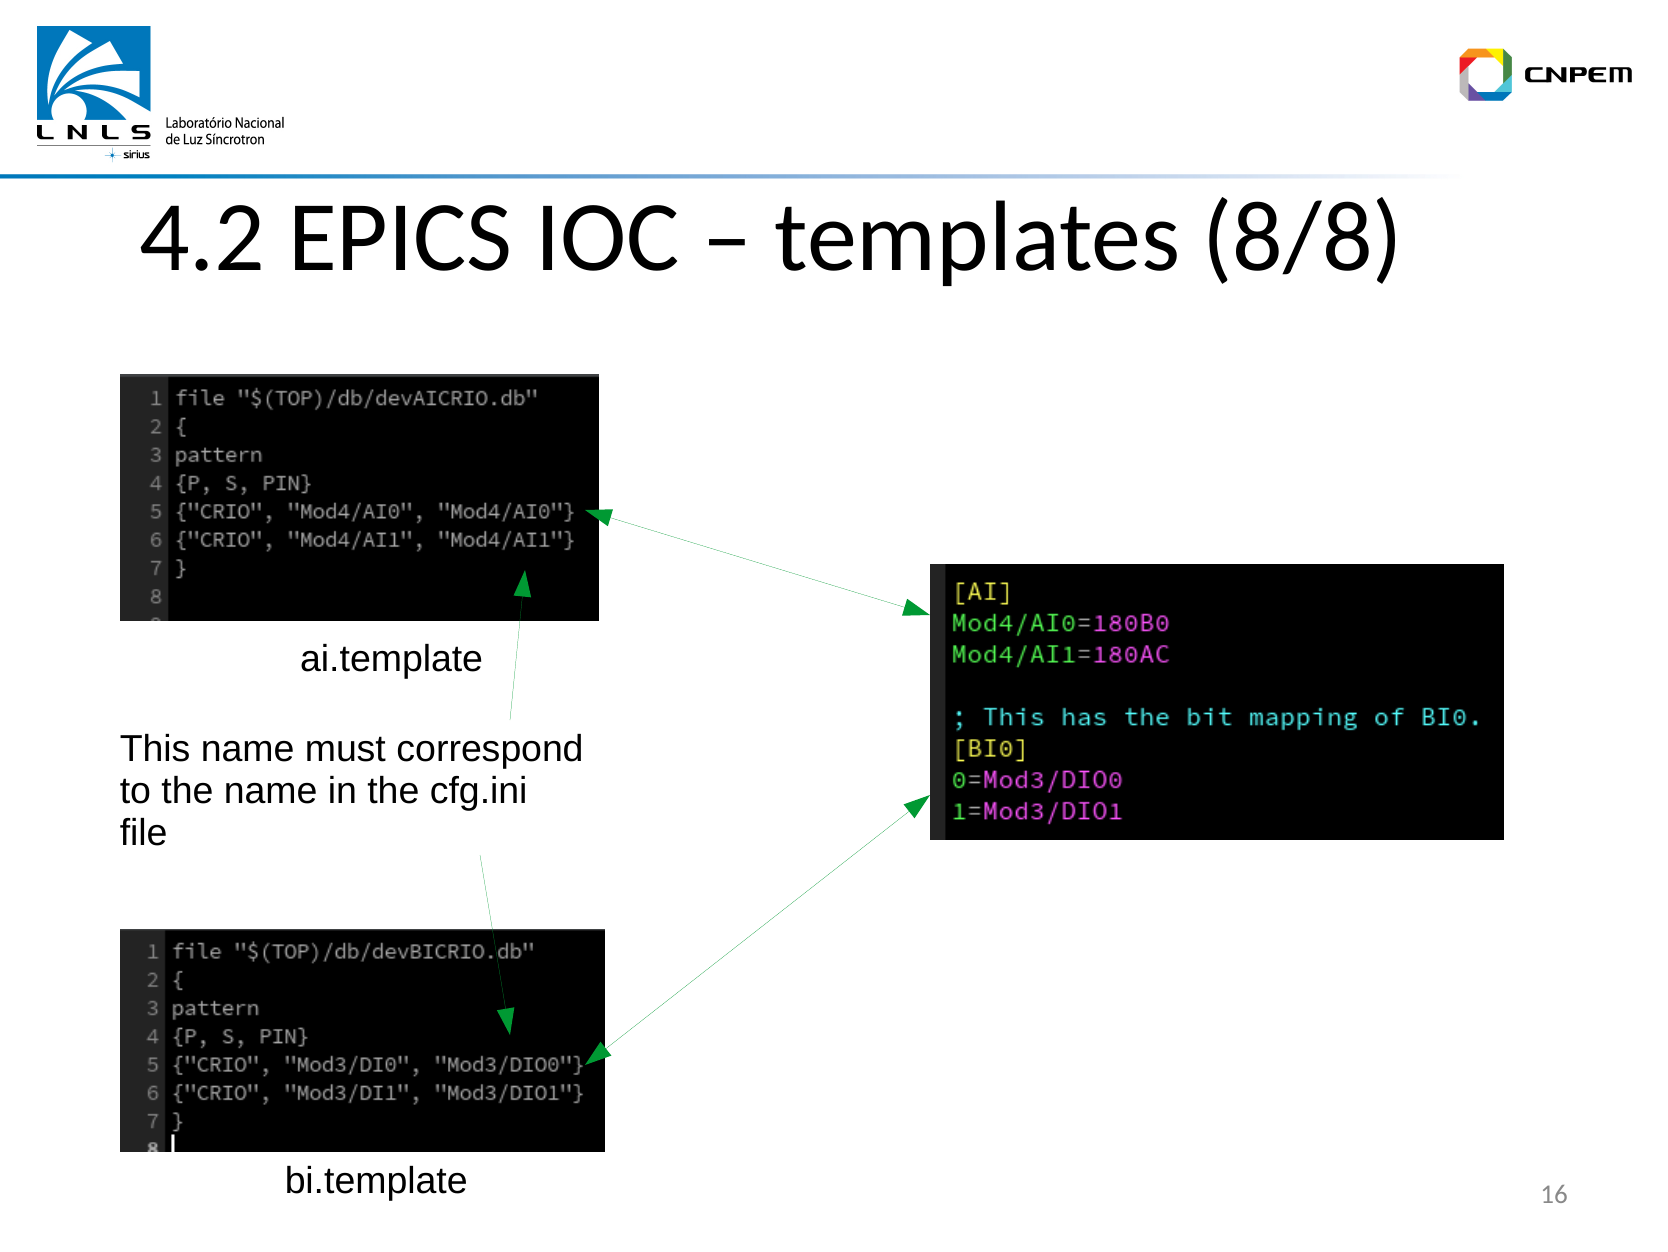

4.2 EPICS IOC – templates (8/8)
ai.template
This name must correspond to the name in the cfg.ini file
bi.template
16